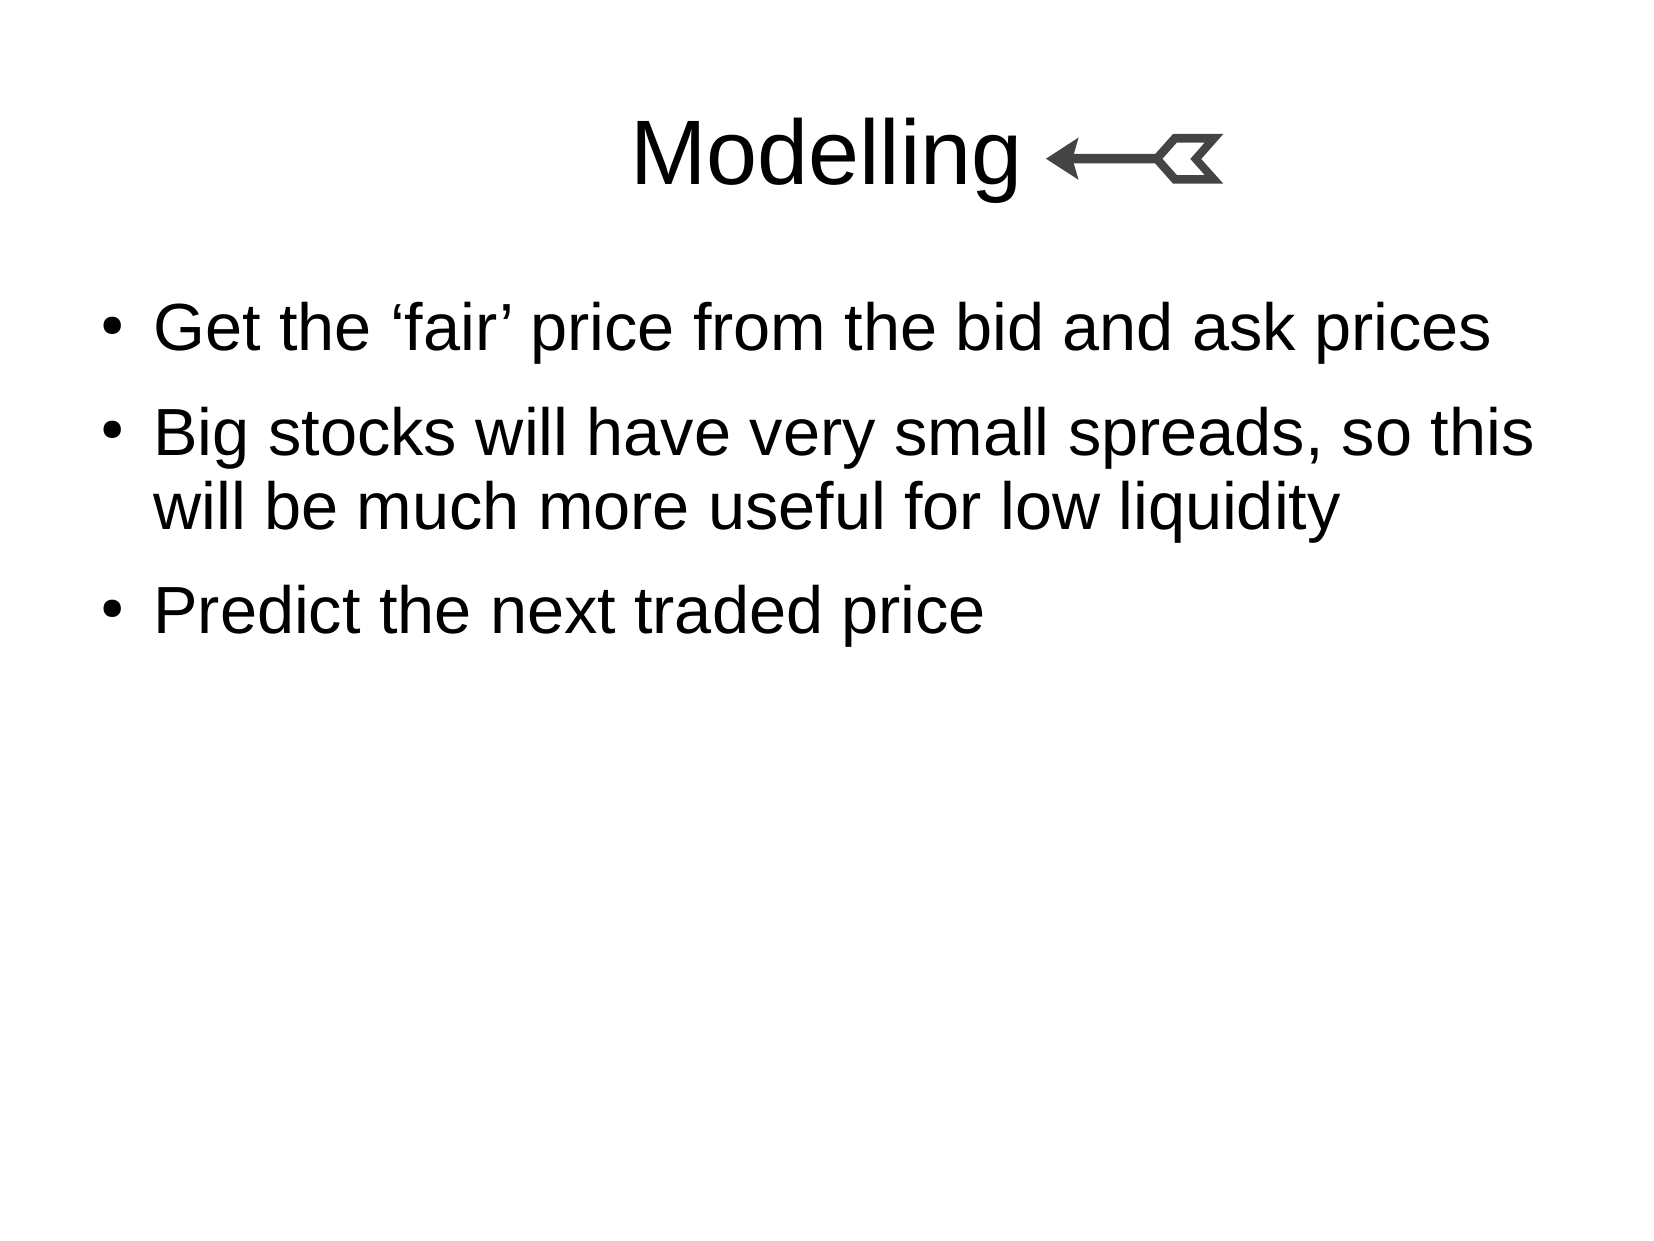

# Modelling
Get the ‘fair’ price from the bid and ask prices
Big stocks will have very small spreads, so this will be much more useful for low liquidity
Predict the next traded price